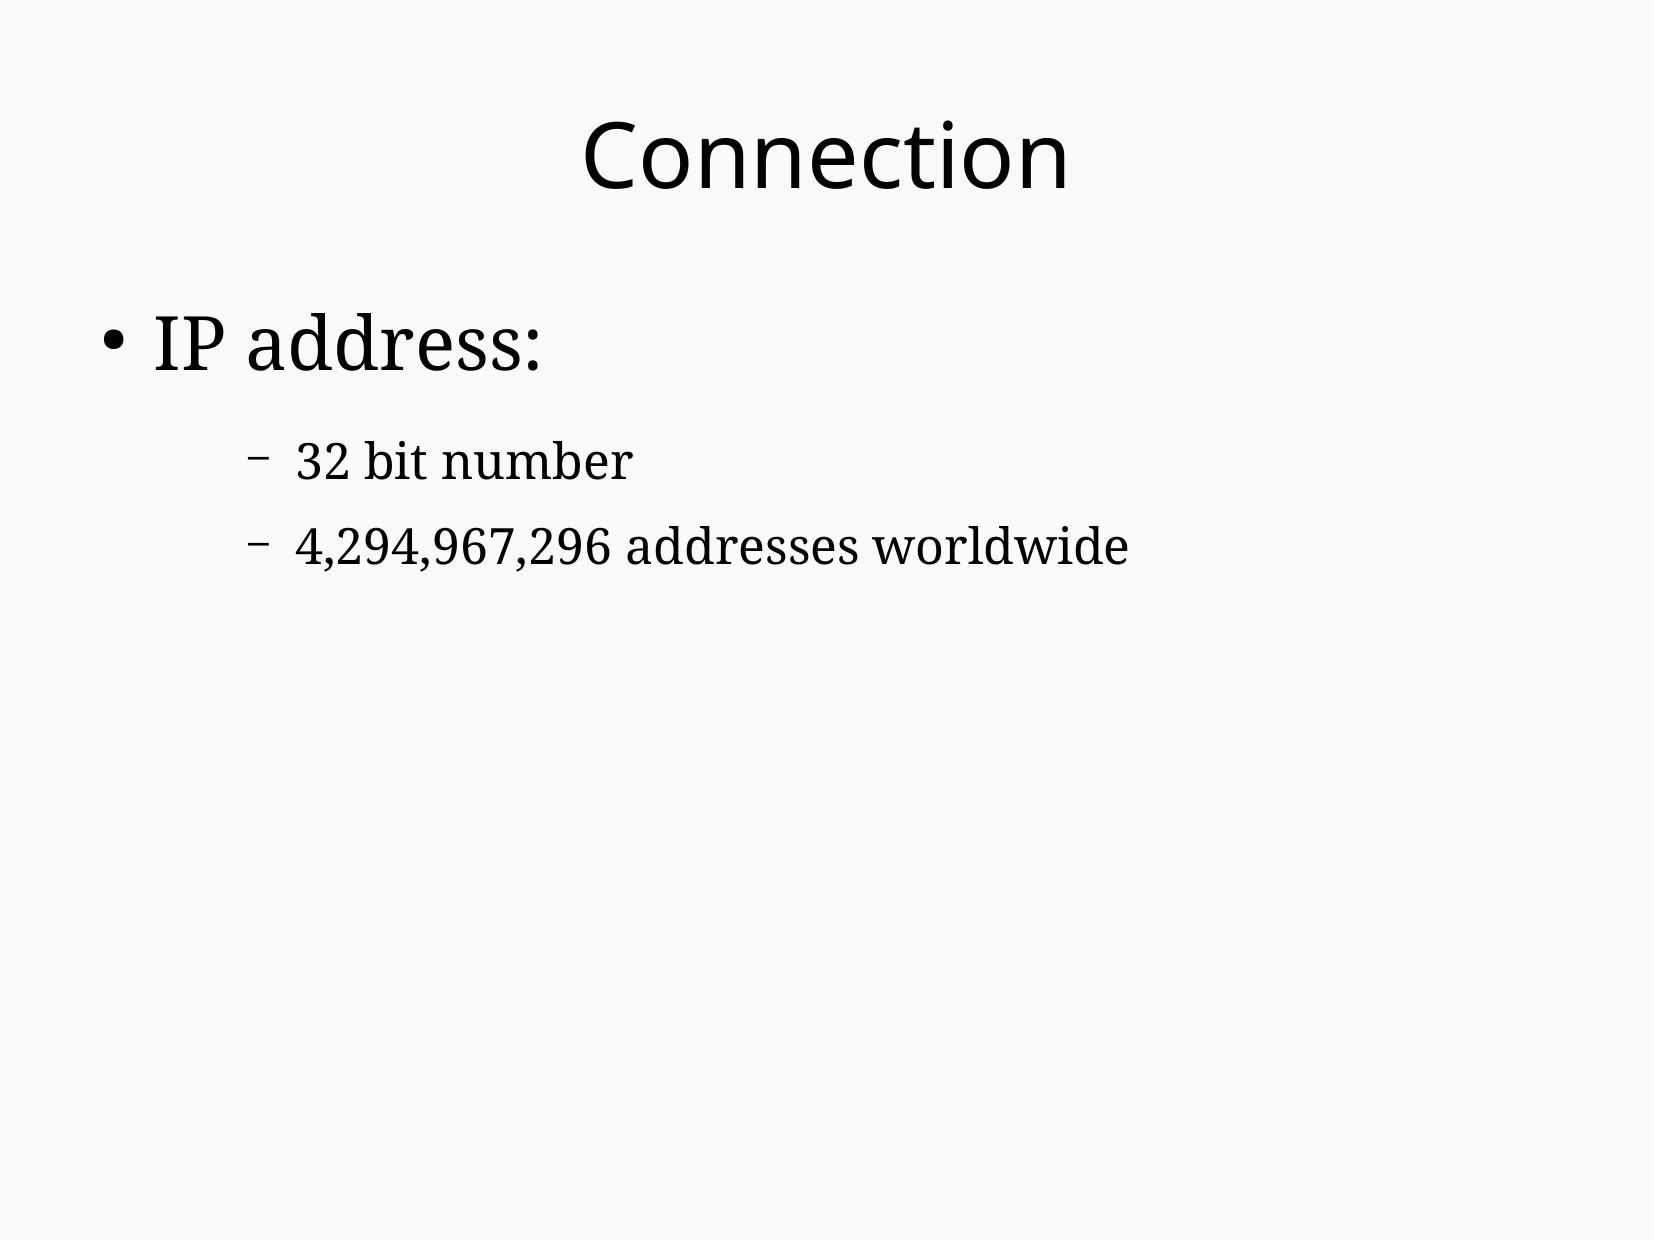

# Connection
IP address:
32 bit number
4,294,967,296 addresses worldwide